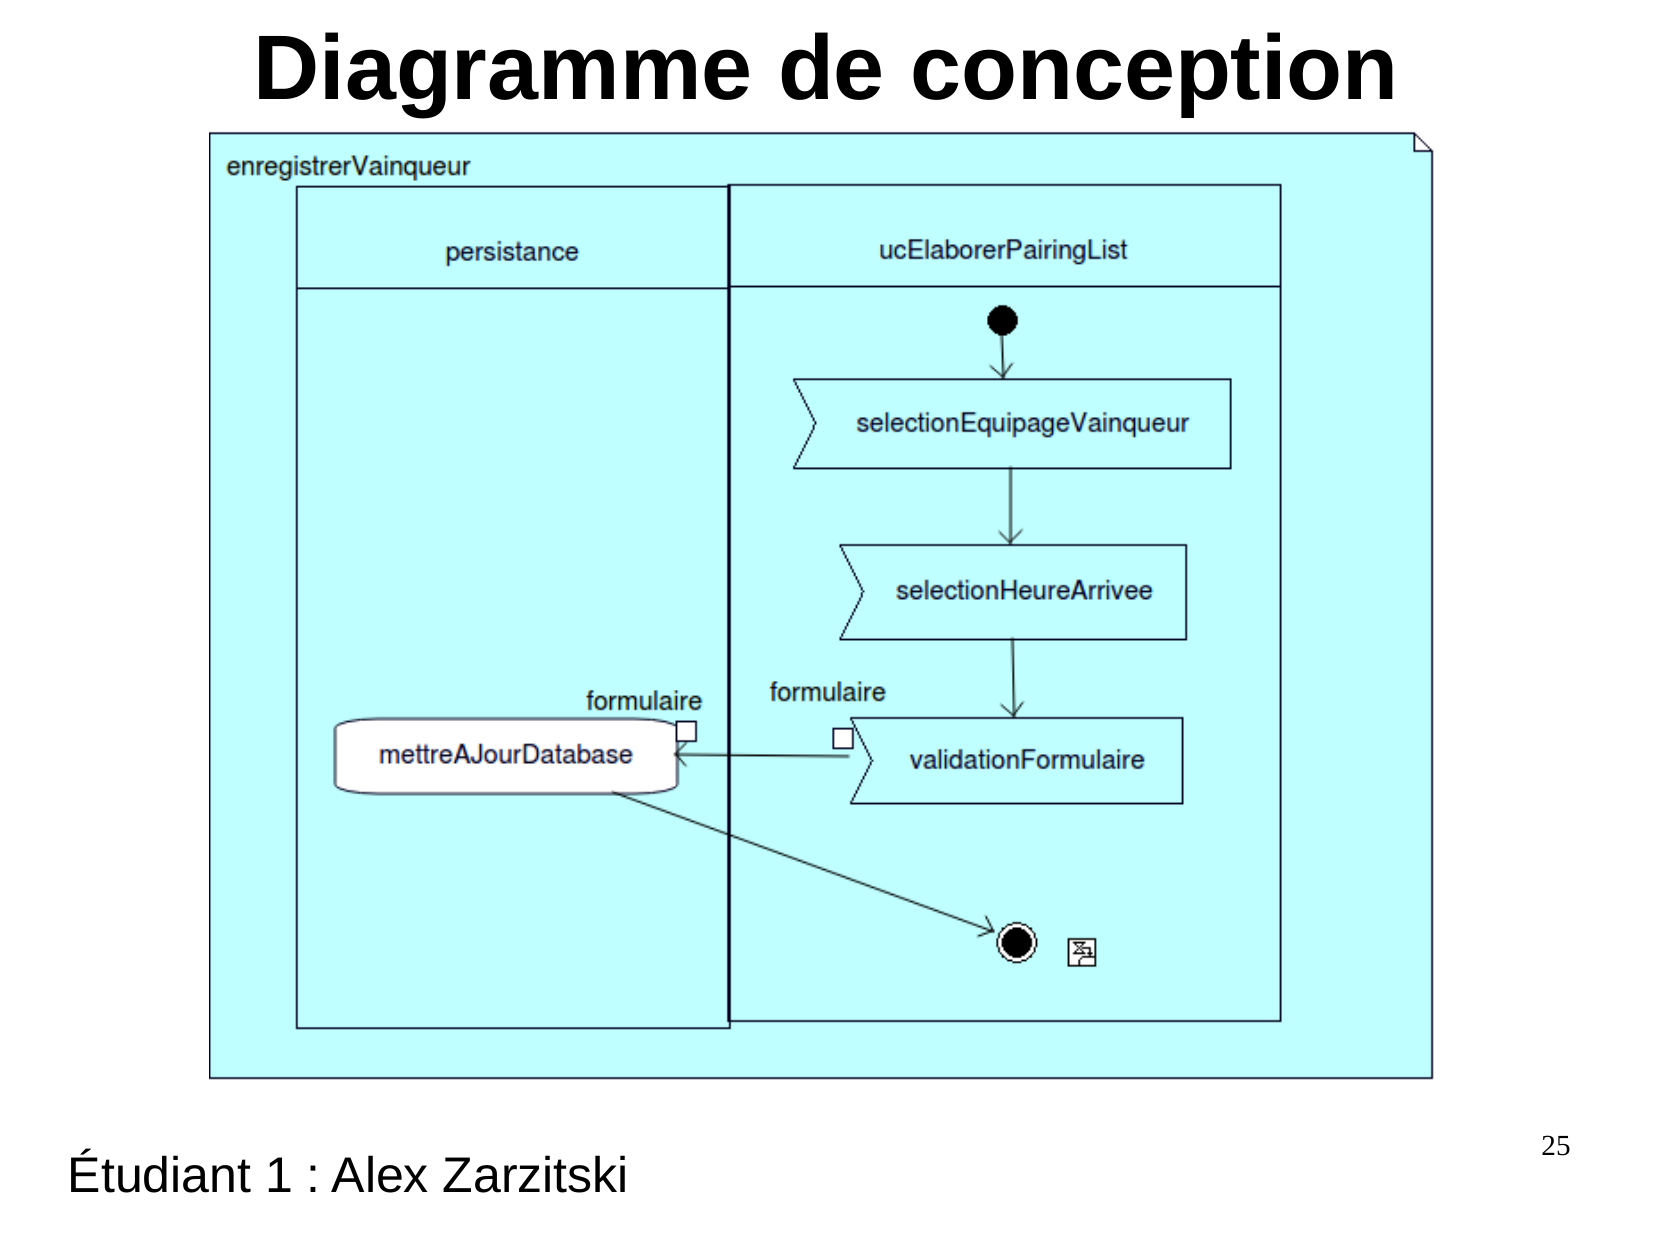

# Diagramme de conception
25
Étudiant 1 : Alex Zarzitski